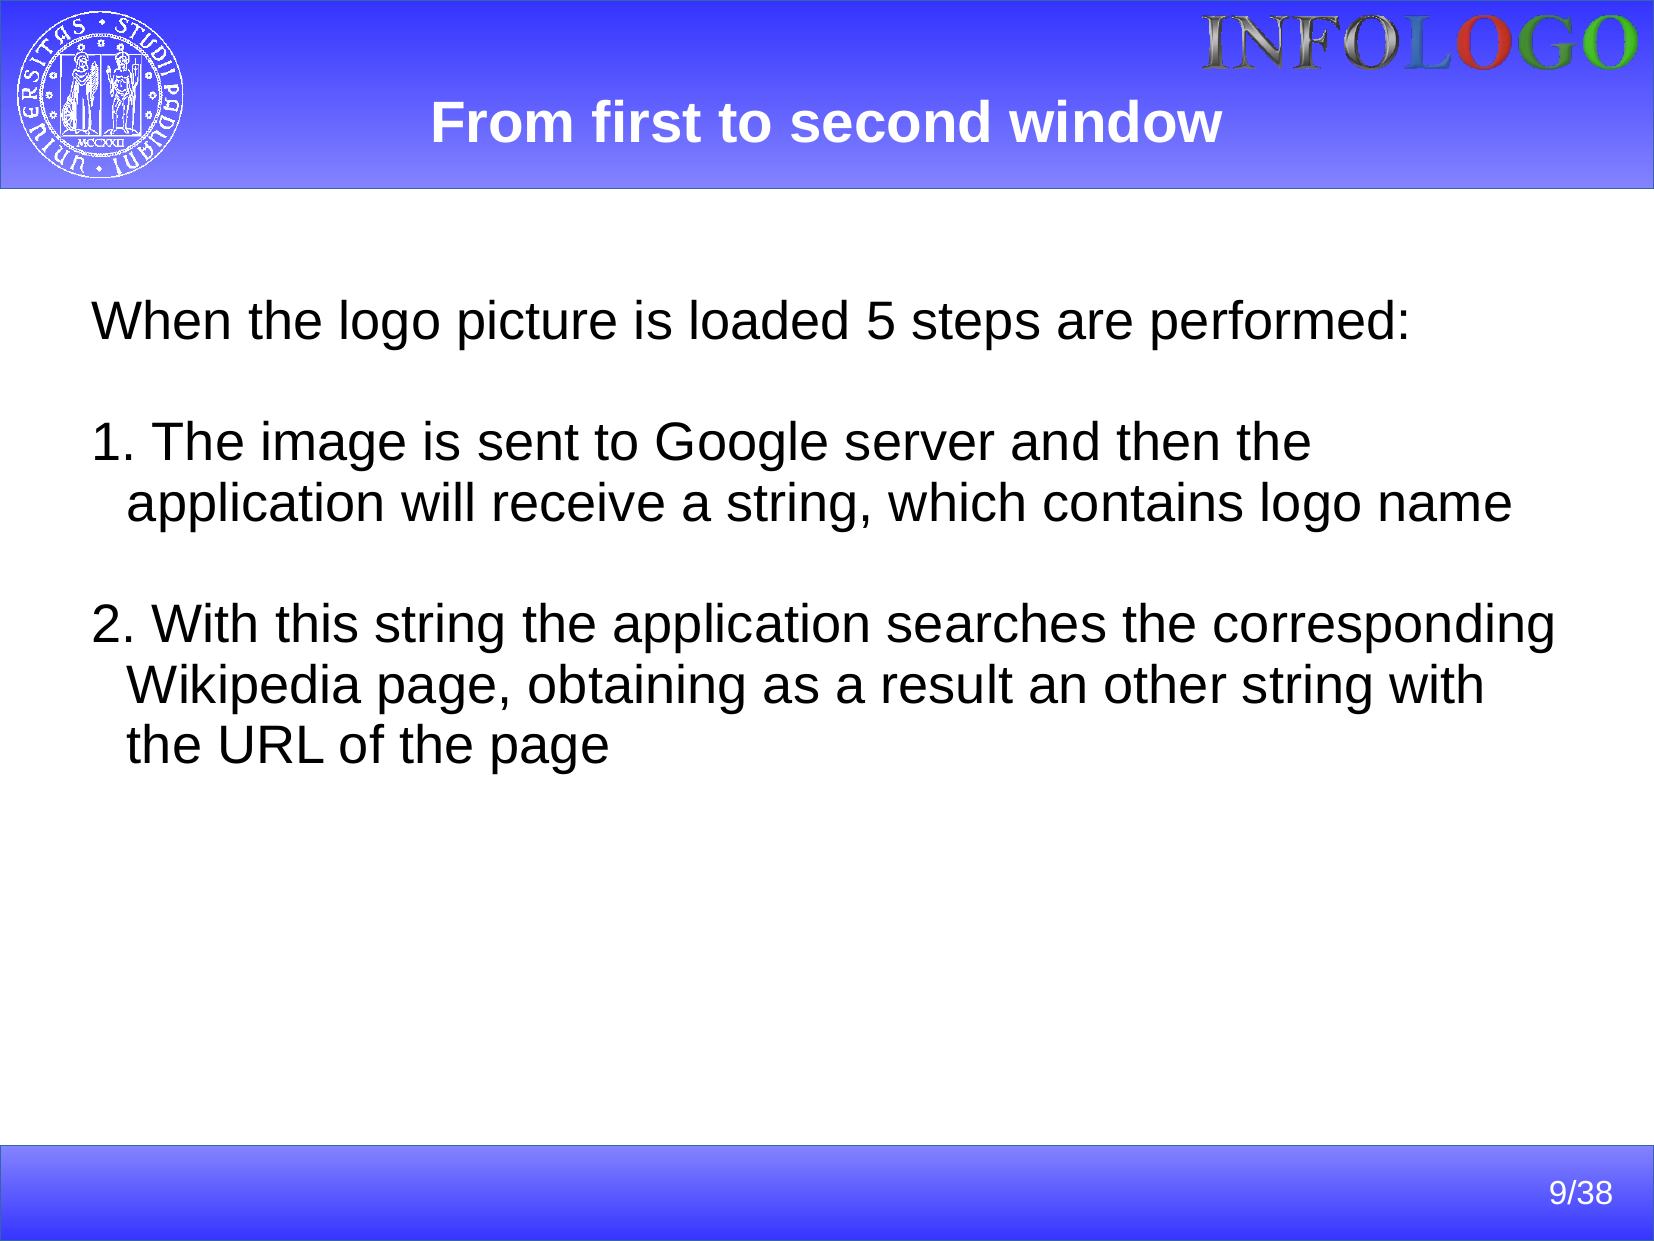

From first to second window
When the logo picture is loaded 5 steps are performed:
 The image is sent to Google server and then the application will receive a string, which contains logo name
 With this string the application searches the corresponding Wikipedia page, obtaining as a result an other string with the URL of the page
9/38